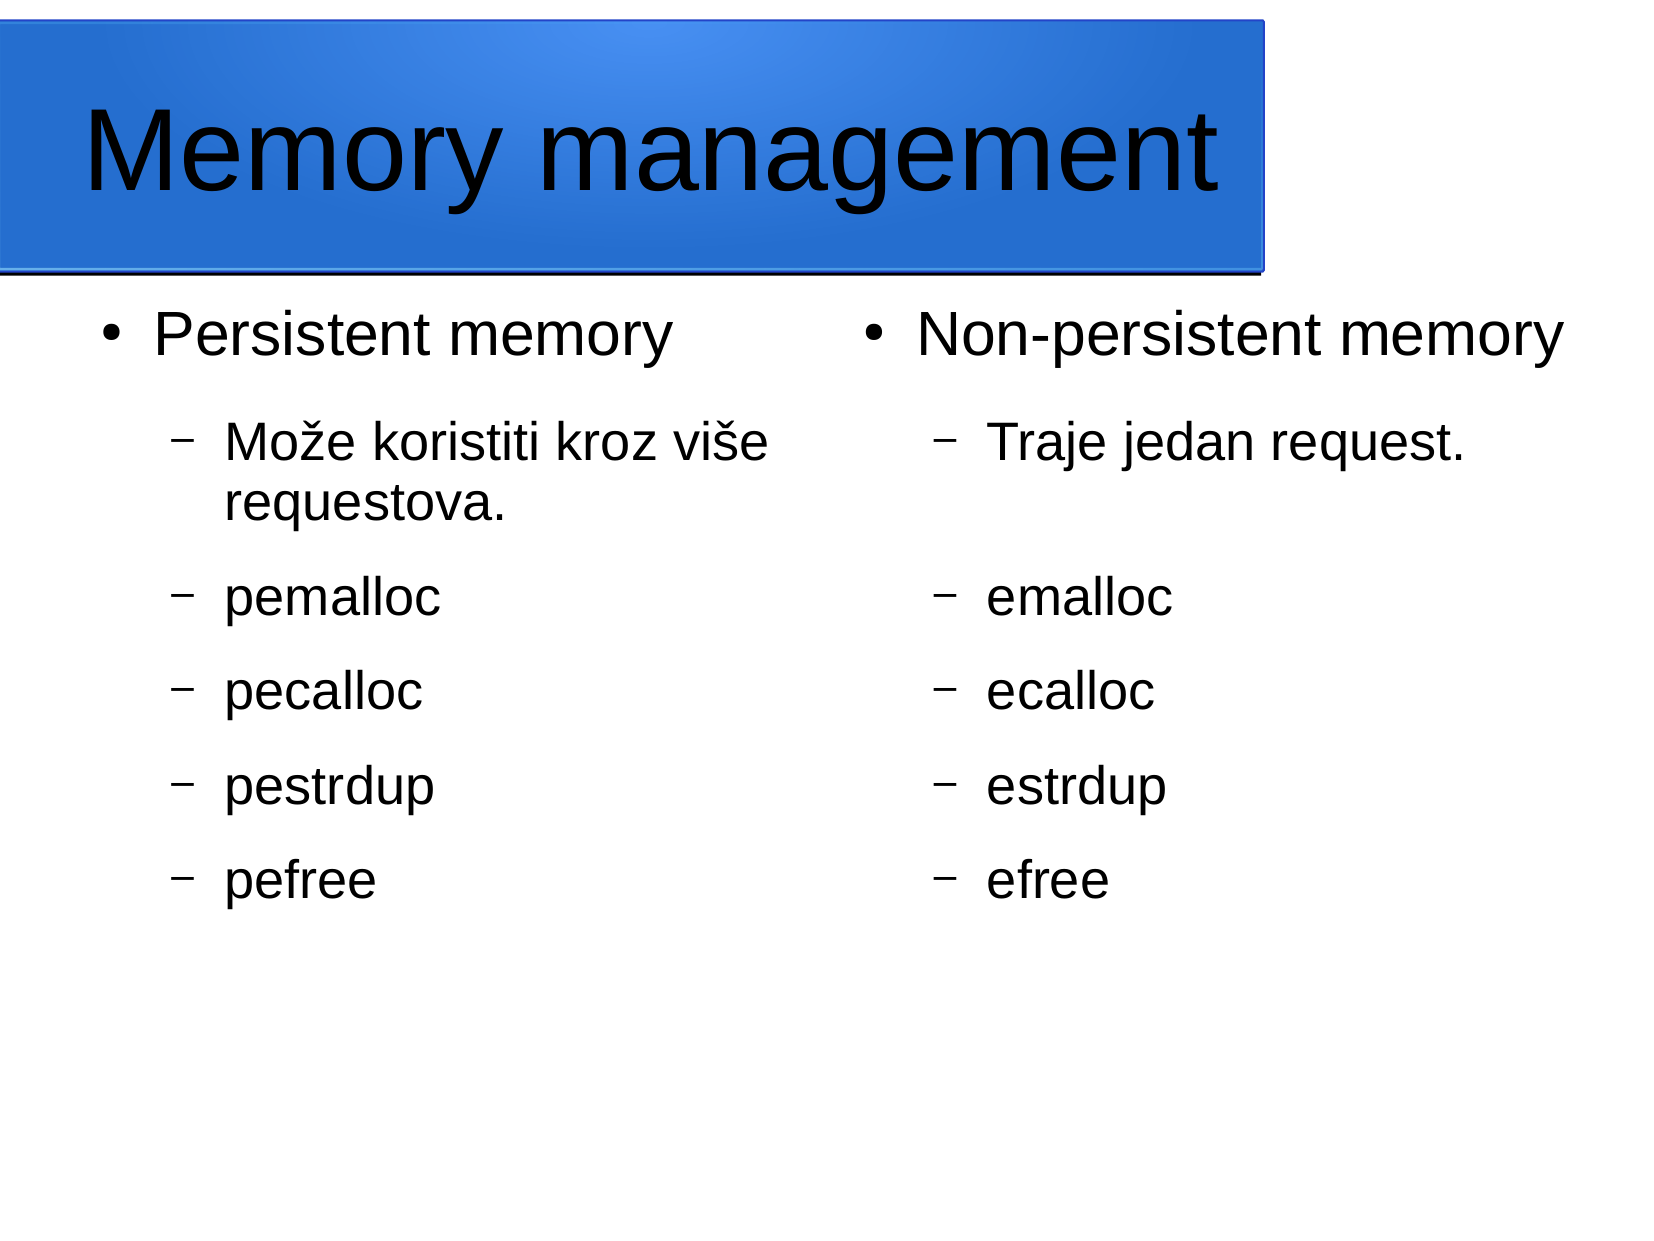

# Memory management
Persistent memory
Može koristiti kroz više requestova.
pemalloc
pecalloc
pestrdup
pefree
Non-persistent memory
Traje jedan request.
emalloc
ecalloc
estrdup
efree